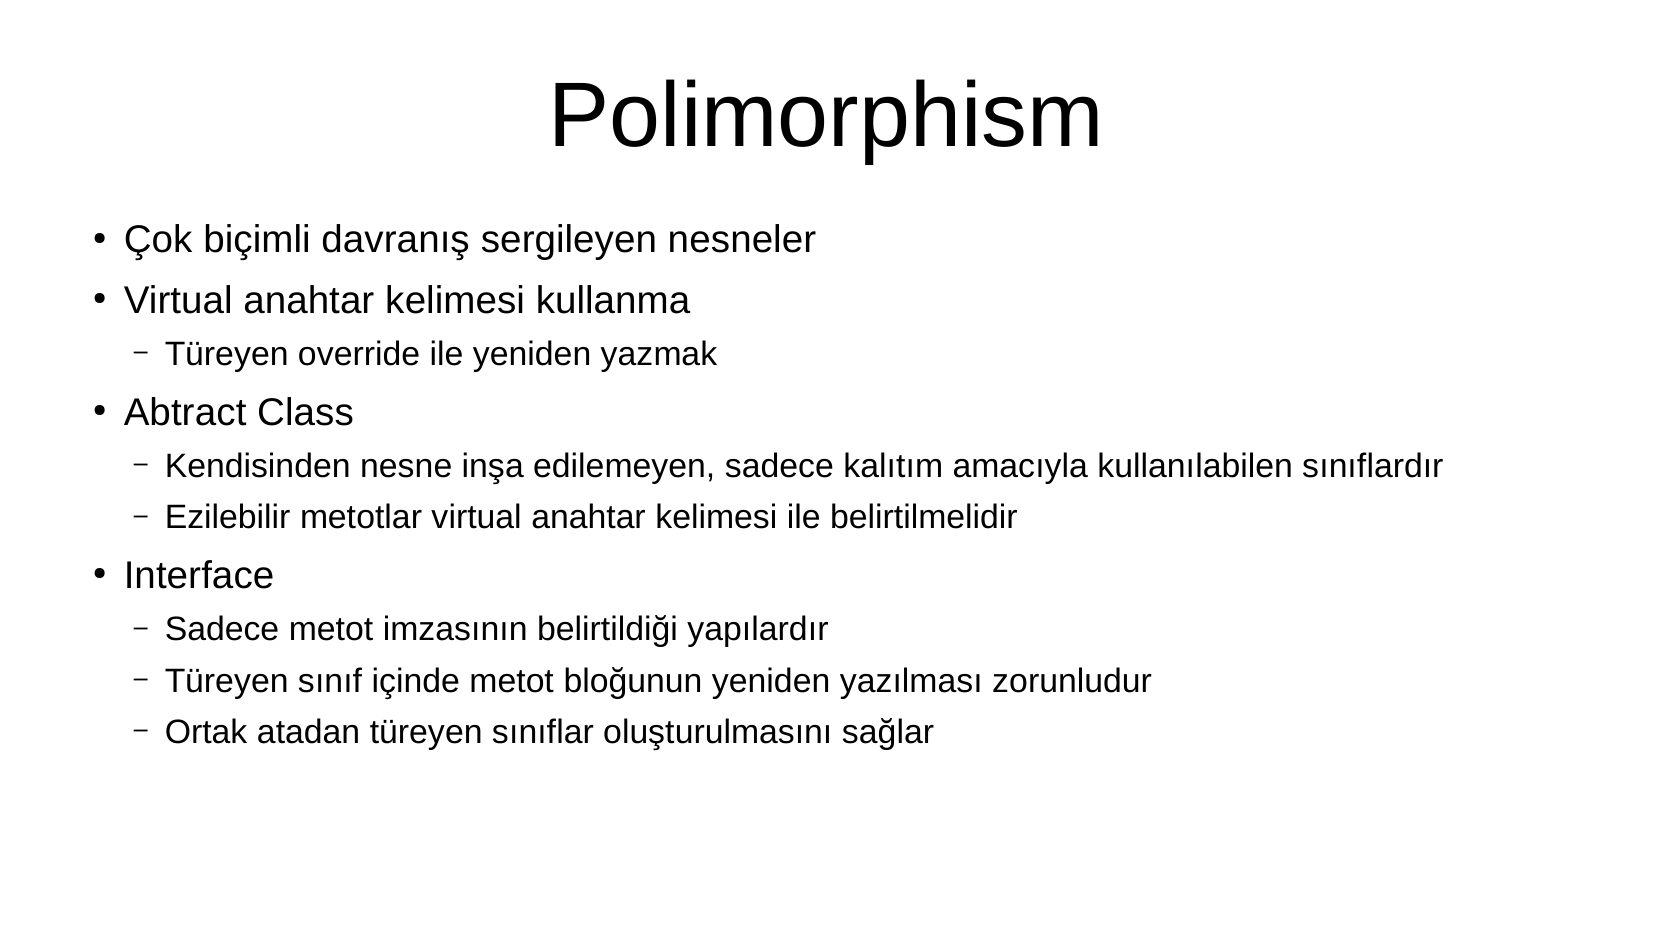

# Polimorphism
Çok biçimli davranış sergileyen nesneler
Virtual anahtar kelimesi kullanma
Türeyen override ile yeniden yazmak
Abtract Class
Kendisinden nesne inşa edilemeyen, sadece kalıtım amacıyla kullanılabilen sınıflardır
Ezilebilir metotlar virtual anahtar kelimesi ile belirtilmelidir
Interface
Sadece metot imzasının belirtildiği yapılardır
Türeyen sınıf içinde metot bloğunun yeniden yazılması zorunludur
Ortak atadan türeyen sınıflar oluşturulmasını sağlar